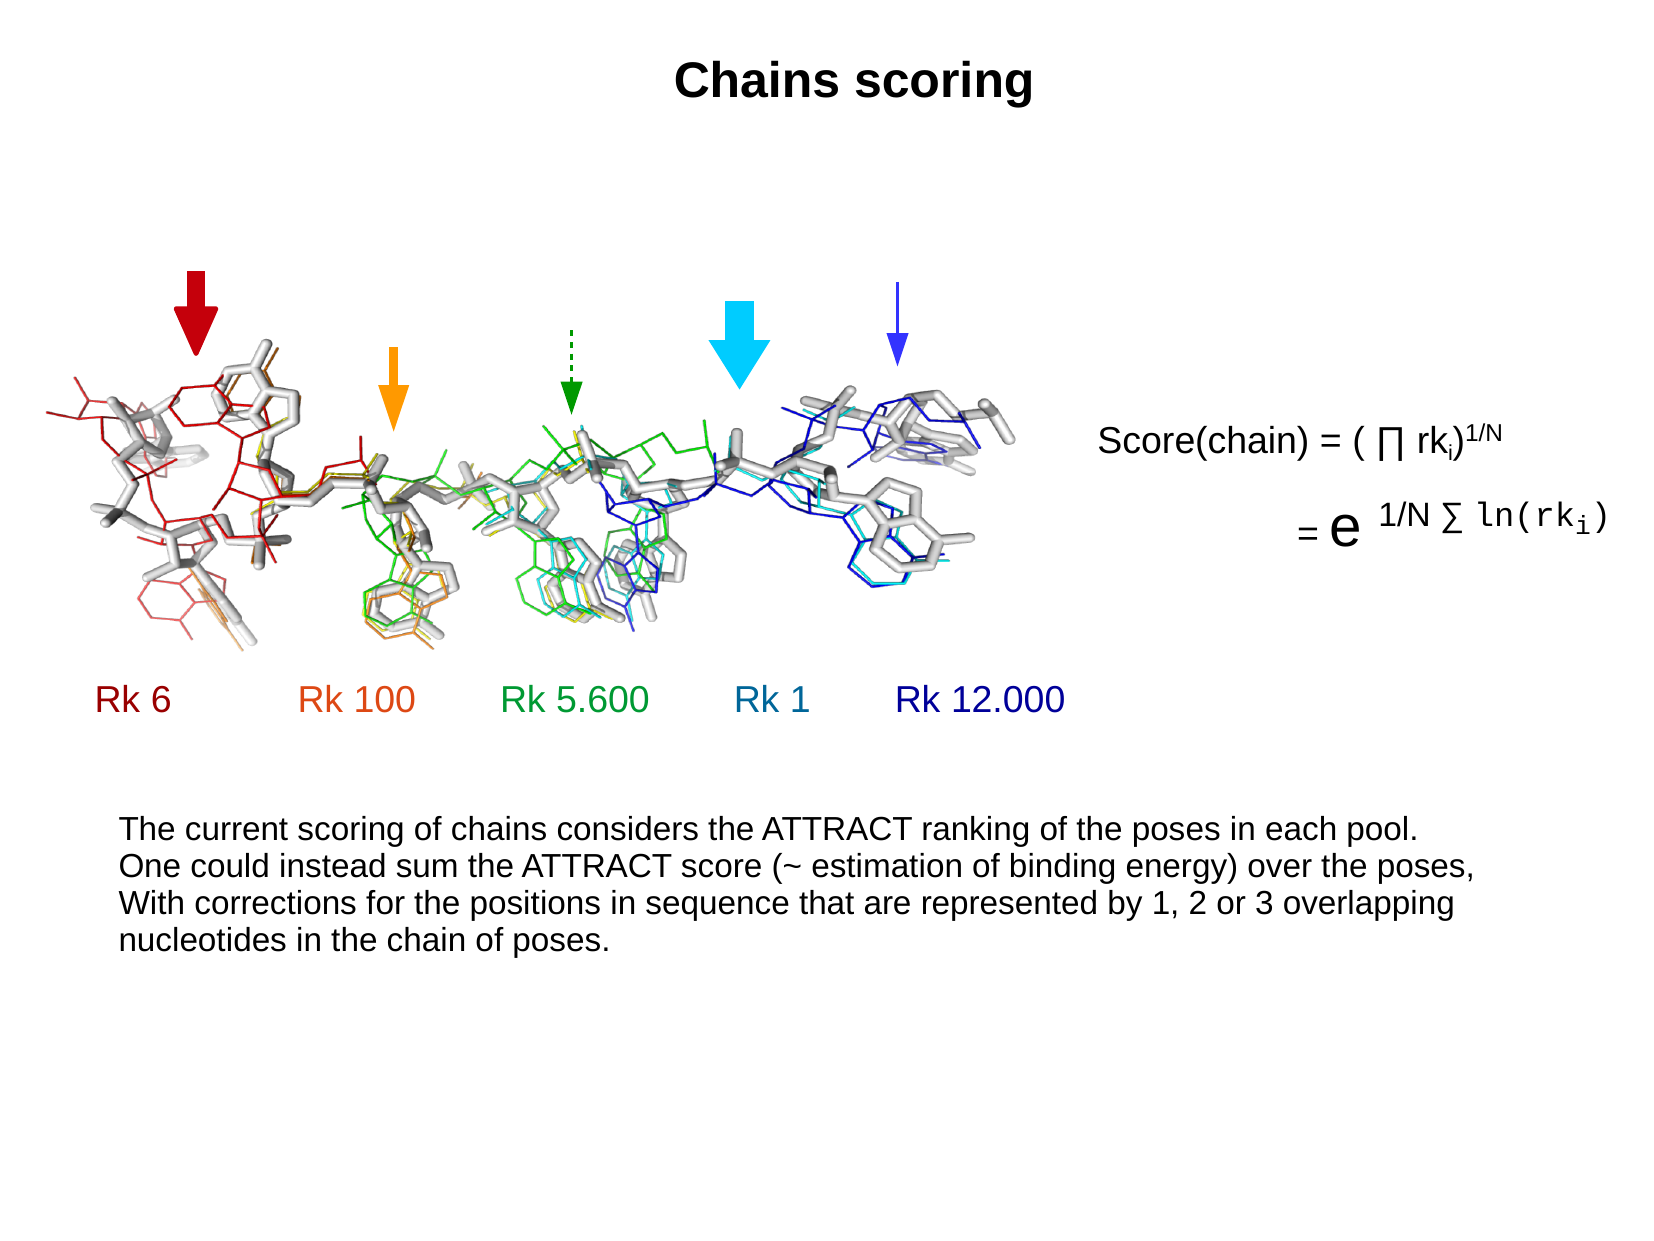

Chains scoring
Score(chain) = ( ∏ rki)1/N
 = e 1/N ∑ ln(rki)
Rk 6 Rk 100 Rk 5.600 Rk 1 Rk 12.000
The current scoring of chains considers the ATTRACT ranking of the poses in each pool.
One could instead sum the ATTRACT score (~ estimation of binding energy) over the poses,
With corrections for the positions in sequence that are represented by 1, 2 or 3 overlapping nucleotides in the chain of poses.